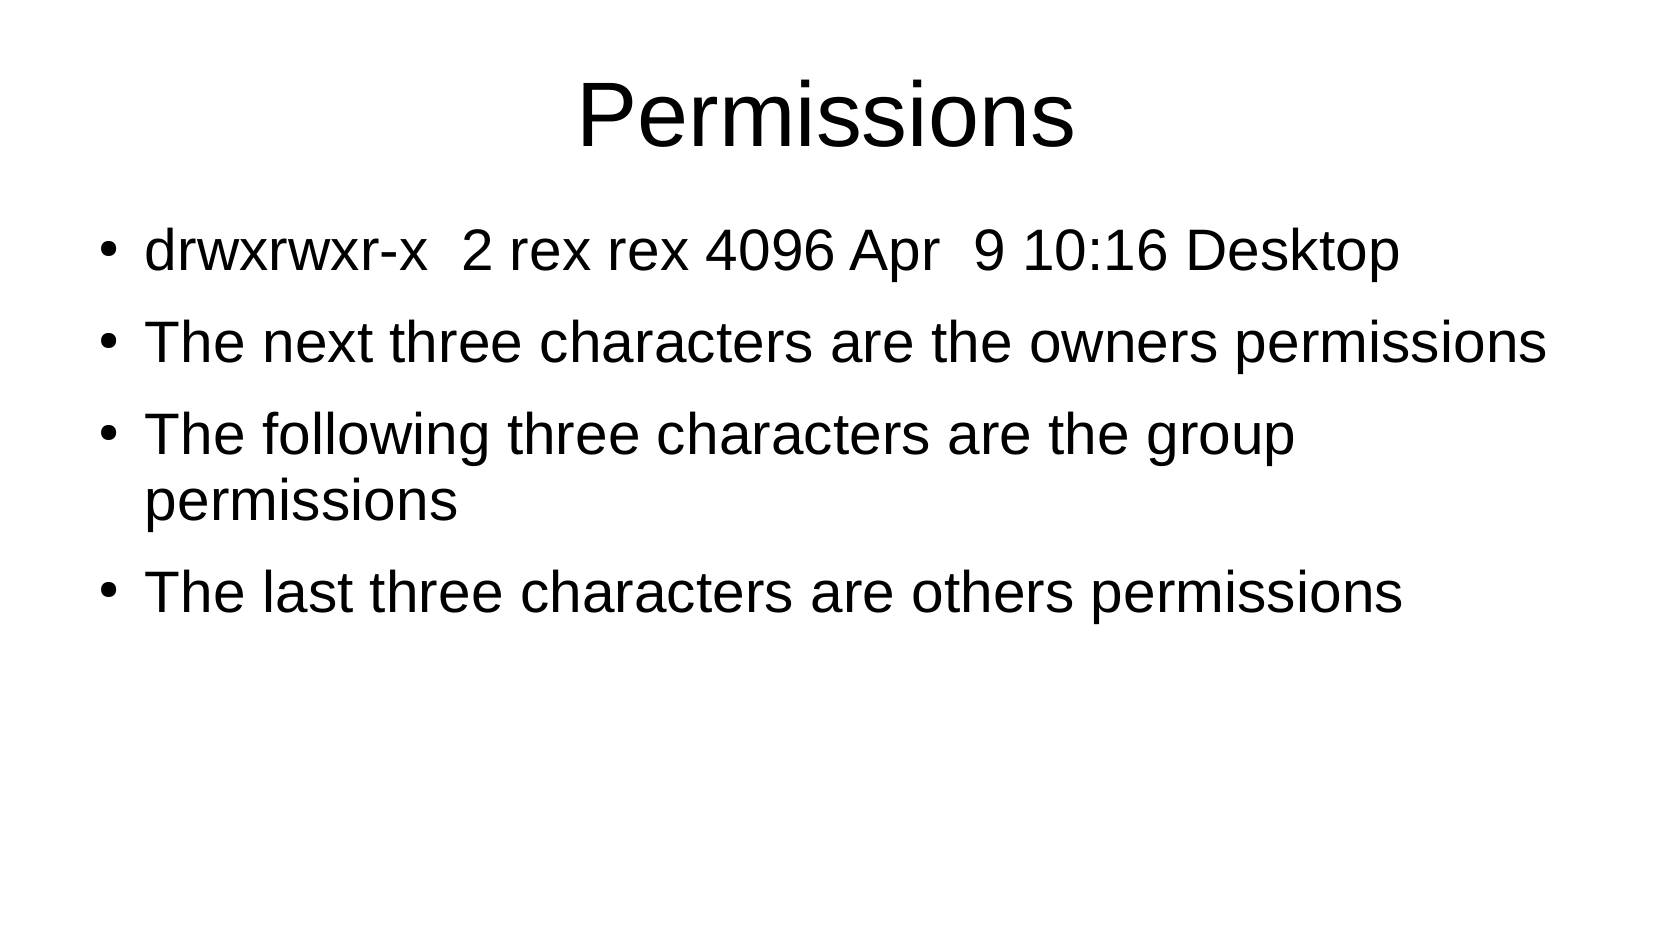

# Permissions
drwxrwxr-x 2 rex rex 4096 Apr 9 10:16 Desktop
The next three characters are the owners permissions
The following three characters are the group permissions
The last three characters are others permissions